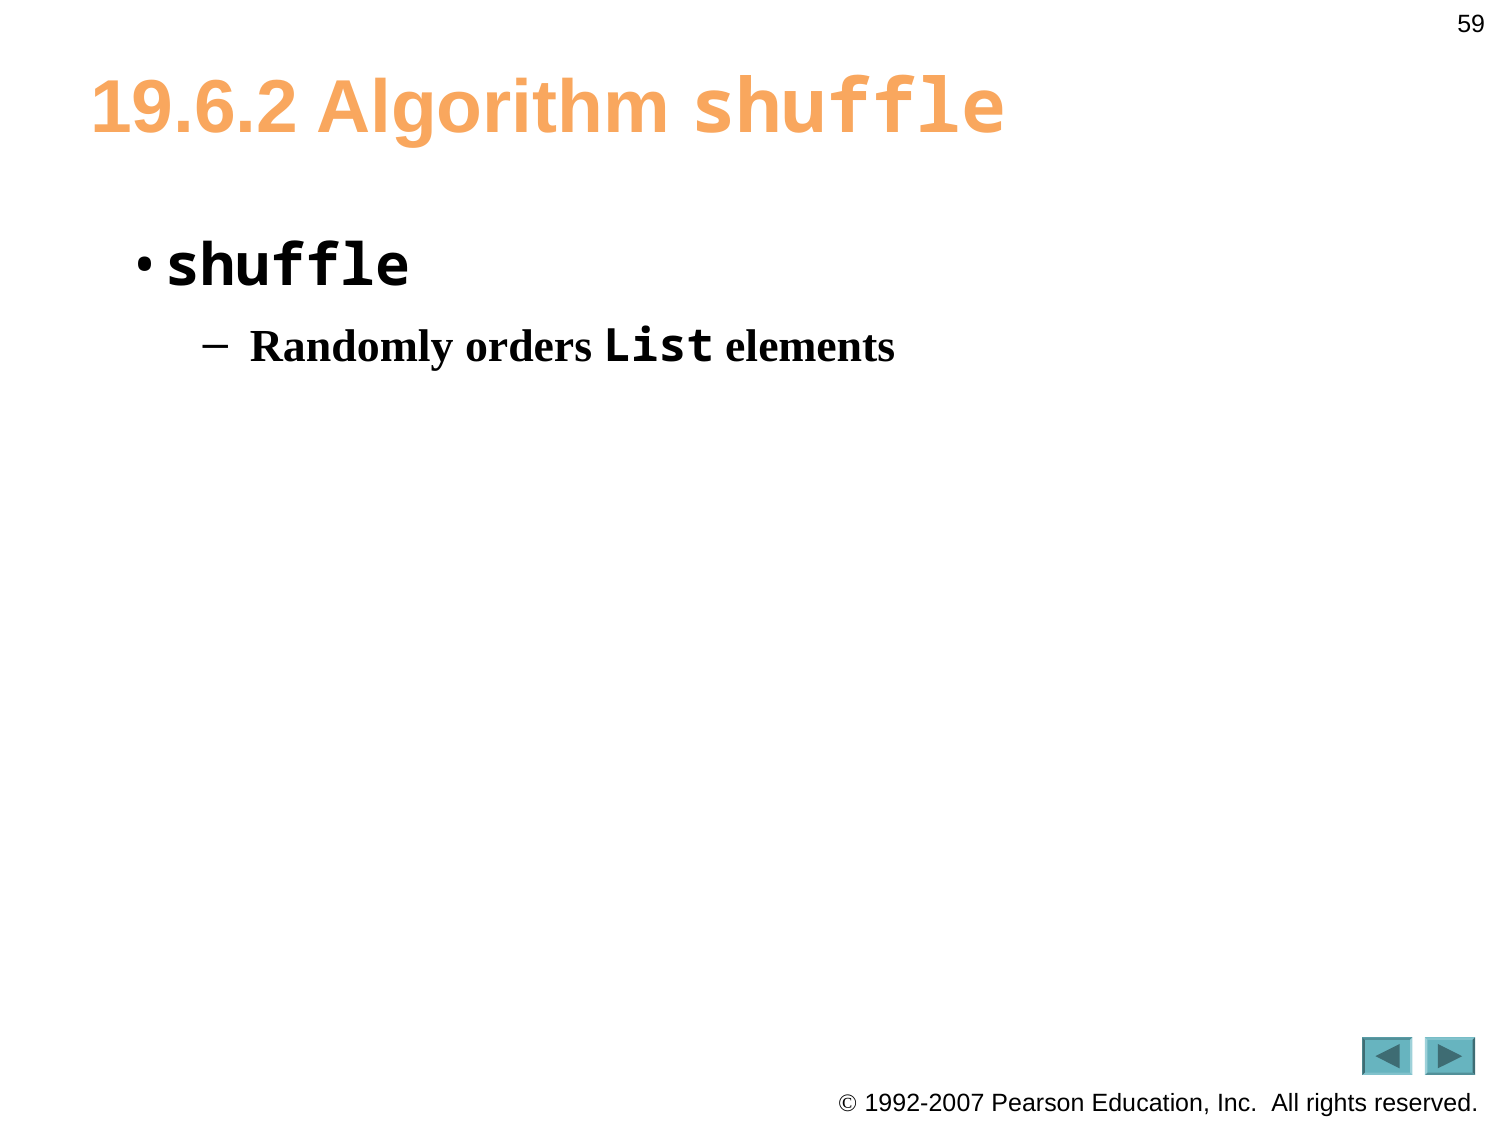

# 19.6.2 Algorithm shuffle
shuffle
Randomly orders List elements